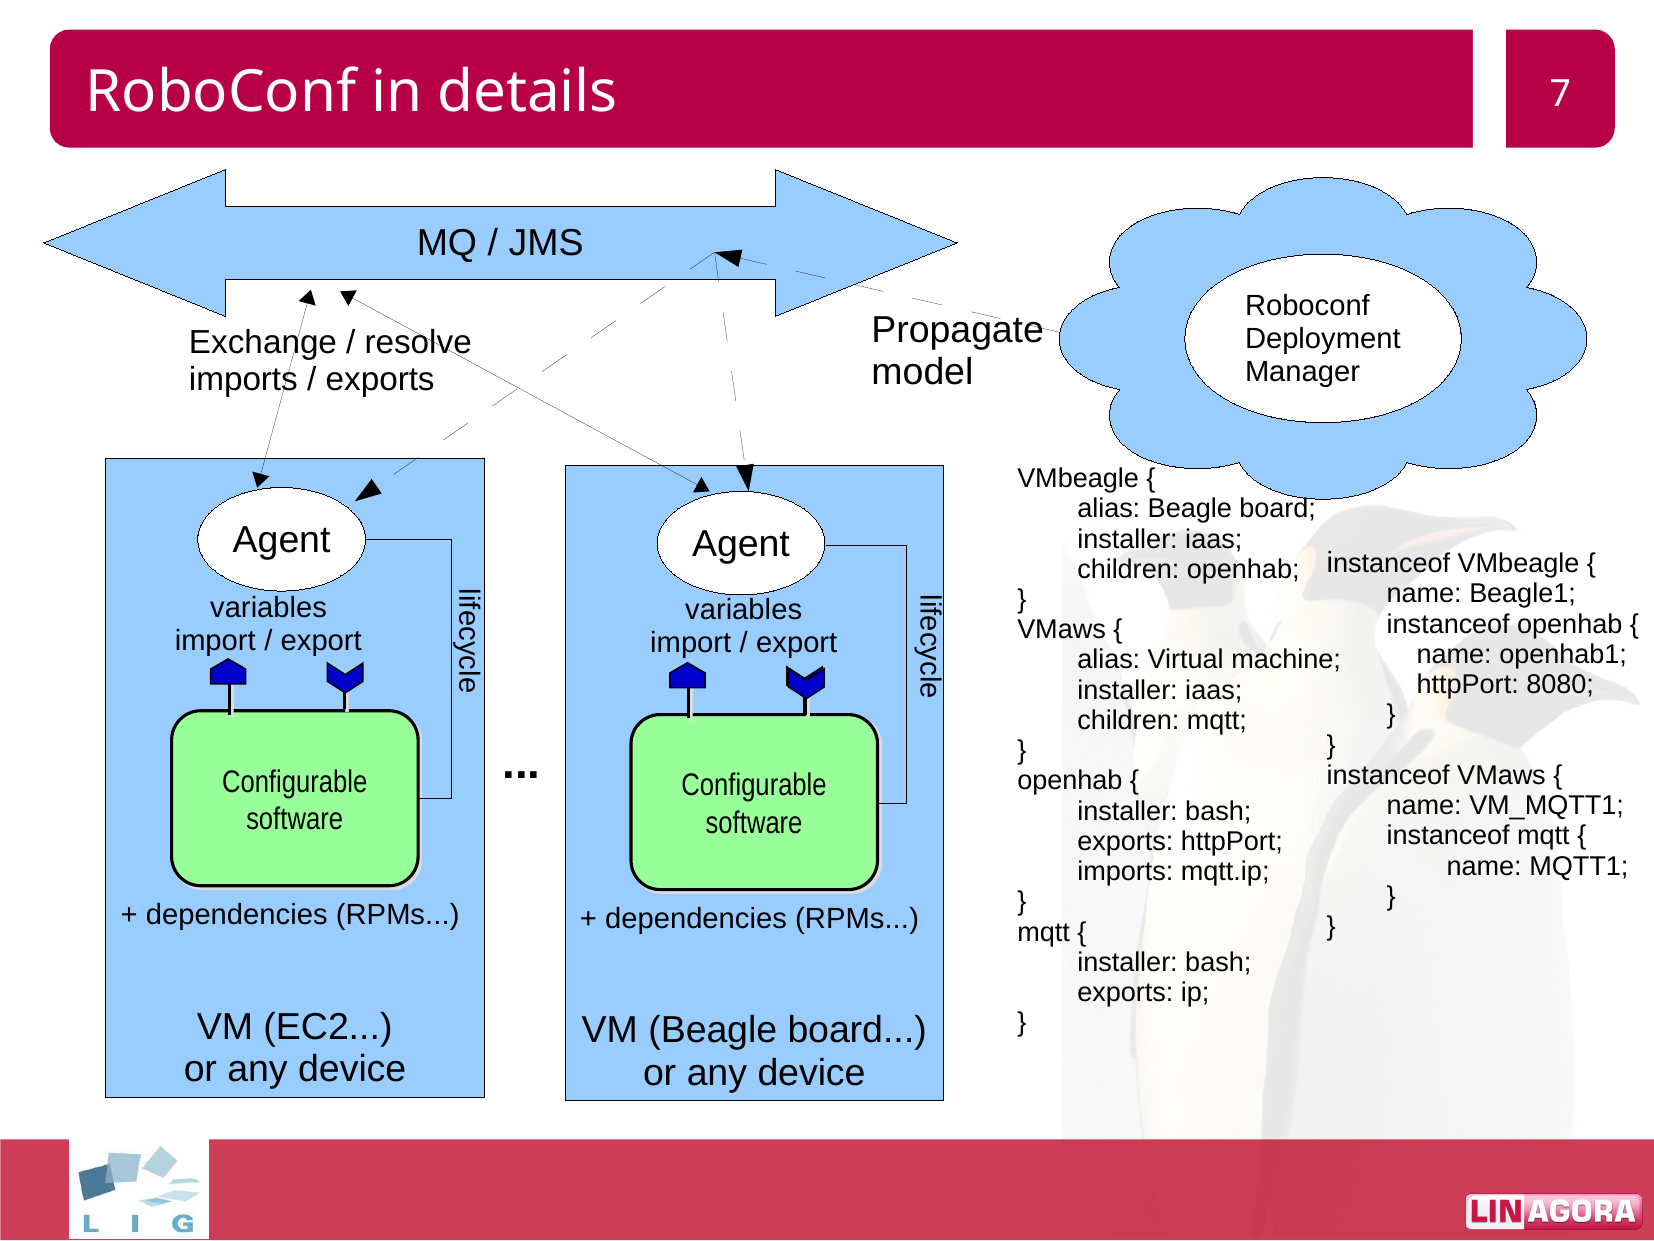

# RoboConf in details
MQ / JMS
Roboconf
Deployment
Manager
Propagate
model
Exchange / resolve
imports / exports
VMbeagle {
 alias: Beagle board;
 installer: iaas;
 children: openhab;
}
VMaws {
 alias: Virtual machine;
 installer: iaas;
 children: mqtt;
}
openhab {
 installer: bash;
 exports: httpPort;
 imports: mqtt.ip;
}
mqtt {
 installer: bash;
 exports: ip;
}
VM (EC2...)
or any device
VM (Beagle board...)
or any device
Agent
Agent
instanceof VMbeagle {
 name: Beagle1;
 instanceof openhab {
 name: openhab1;
 httpPort: 8080;
 }
}
instanceof VMaws {
 name: VM_MQTT1;
 instanceof mqtt {
 name: MQTT1;
 }
}
variables
import / export
variables
import / export
lifecycle
lifecycle
Configurable
software
Configurable
software
...
+ dependencies (RPMs...)
+ dependencies (RPMs...)